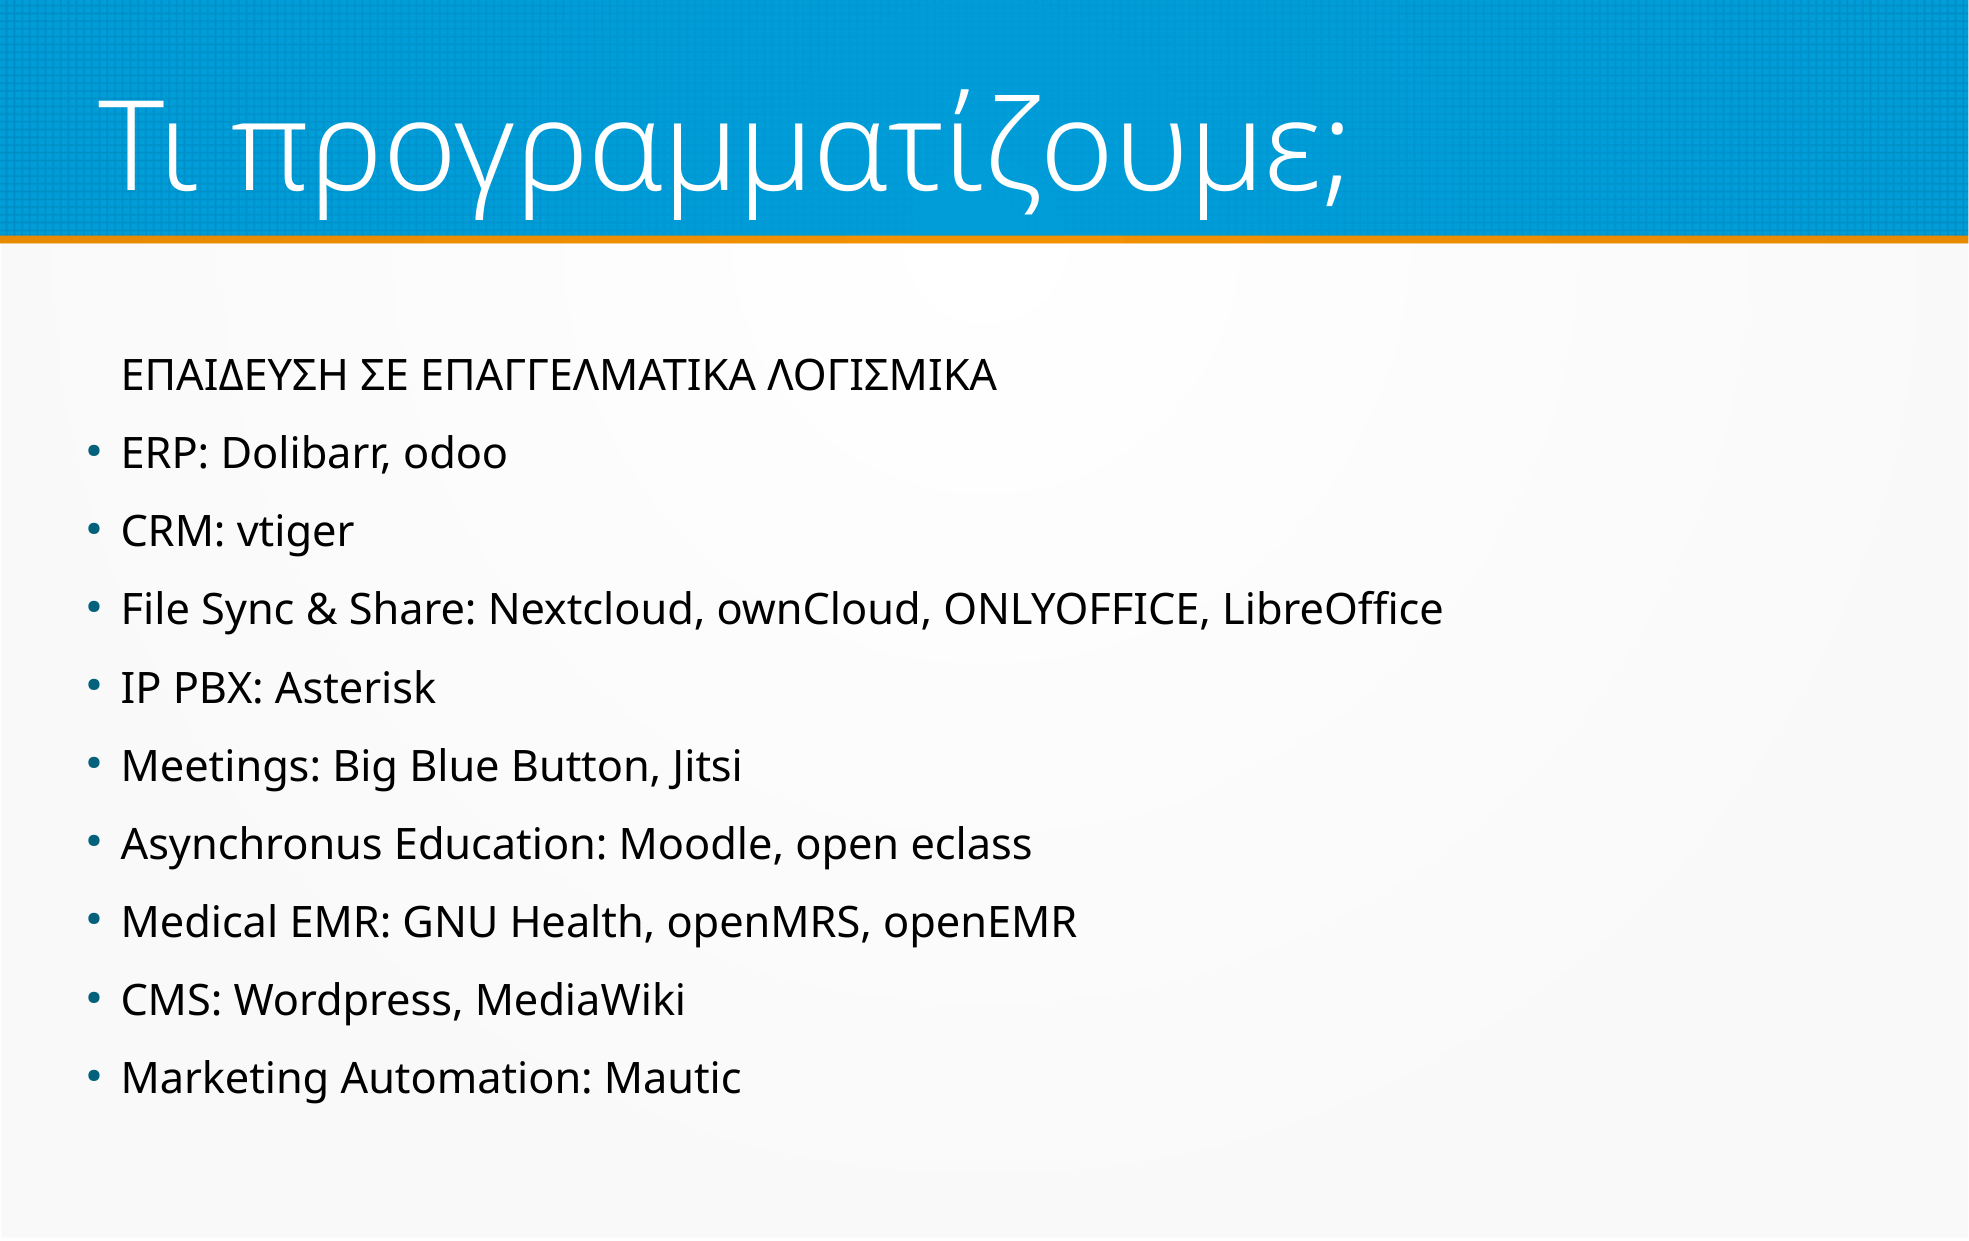

# Τι προγραμματίζουμε;
ΕΠΑΙΔΕΥΣΗ ΣΕ ΕΠΑΓΓΕΛΜΑΤΙΚΑ ΛΟΓΙΣΜΙΚΑ
ERP: Dolibarr, odoo
CRM: vtiger
File Sync & Share: Nextcloud, ownCloud, ONLYOFFICE, LibreOffice
IP PBX: Asterisk
Meetings: Big Blue Button, Jitsi
Asynchronus Education: Moodle, open eclass
Medical EMR: GNU Health, openMRS, openEMR
CMS: Wordpress, MediaWiki
Marketing Automation: Mautic